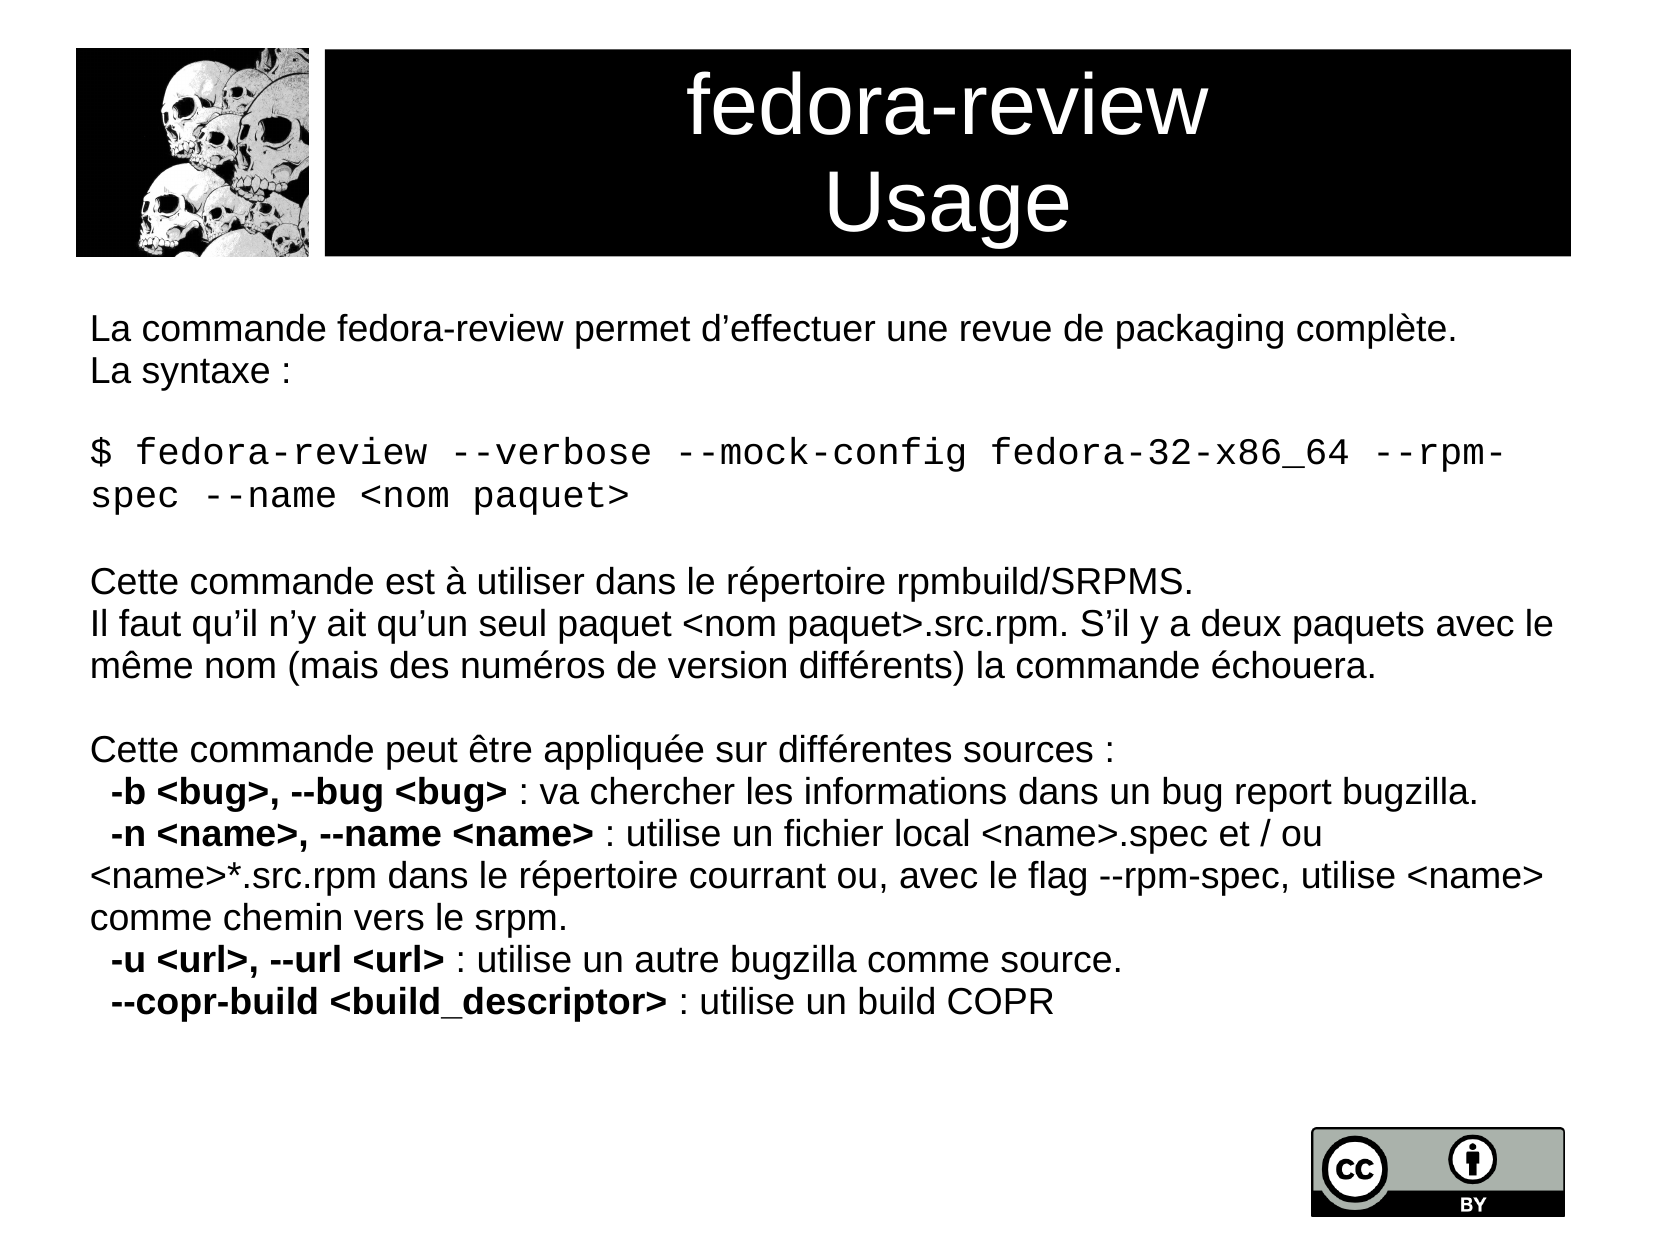

# fedora-review Usage
La commande fedora-review permet d’effectuer une revue de packaging complète.
La syntaxe :
$ fedora-review --verbose --mock-config fedora-32-x86_64 --rpm-spec --name <nom paquet>
Cette commande est à utiliser dans le répertoire rpmbuild/SRPMS.
Il faut qu’il n’y ait qu’un seul paquet <nom paquet>.src.rpm. S’il y a deux paquets avec le même nom (mais des numéros de version différents) la commande échouera.
Cette commande peut être appliquée sur différentes sources :
 -b <bug>, --bug <bug> : va chercher les informations dans un bug report bugzilla.
 -n <name>, --name <name> : utilise un fichier local <name>.spec et / ou <name>*.src.rpm dans le répertoire courrant ou, avec le flag --rpm-spec, utilise <name> comme chemin vers le srpm.
 -u <url>, --url <url> : utilise un autre bugzilla comme source.
 --copr-build <build_descriptor> : utilise un build COPR